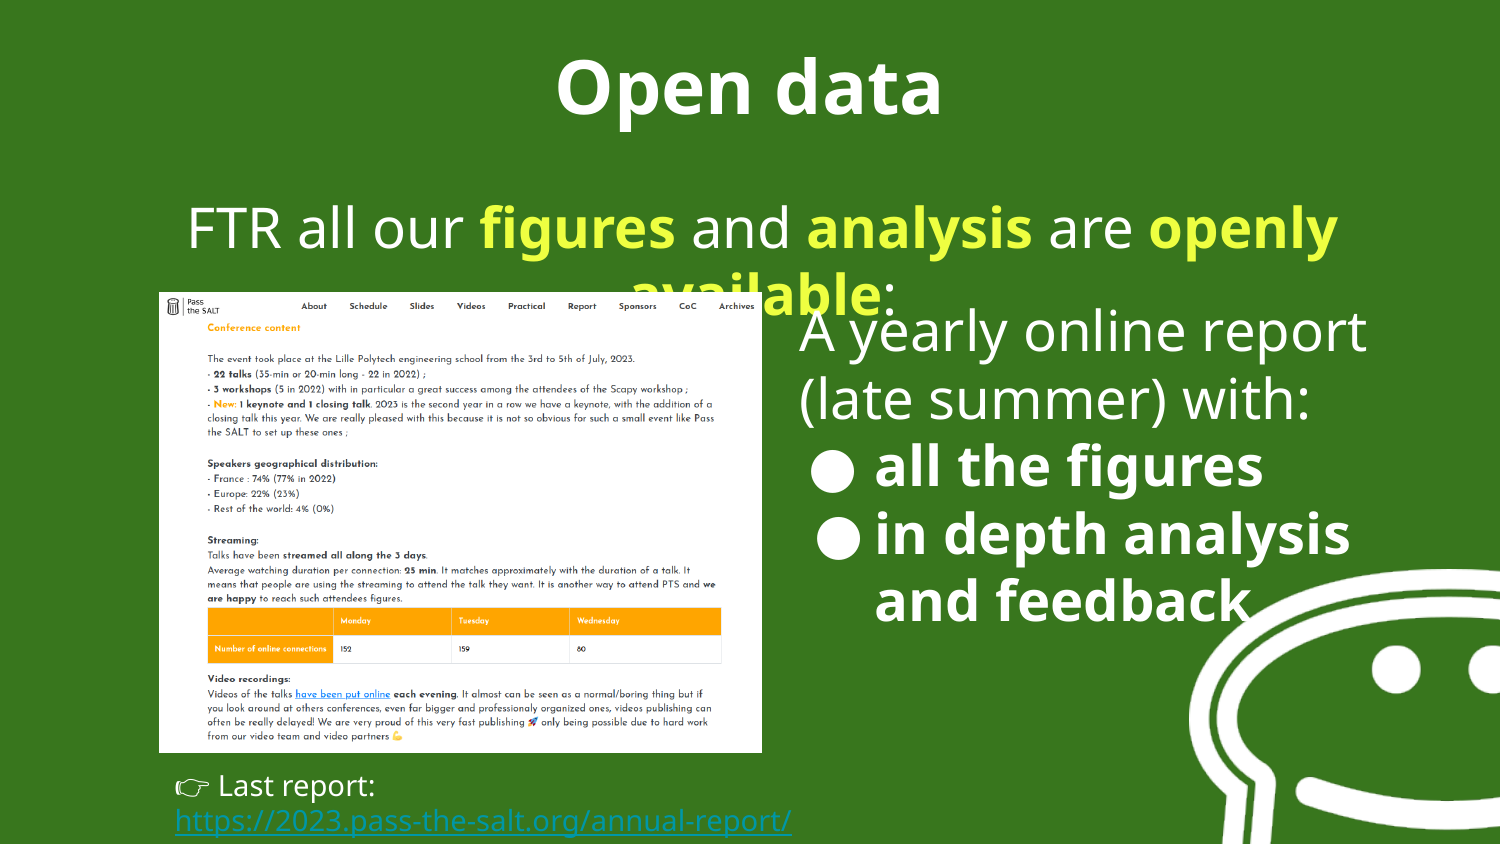

Open data
FTR all our figures and analysis are openly available:
A yearly online report (late summer) with:
all the figures
in depth analysis and feedback
👉 Last report: https://2023.pass-the-salt.org/annual-report/